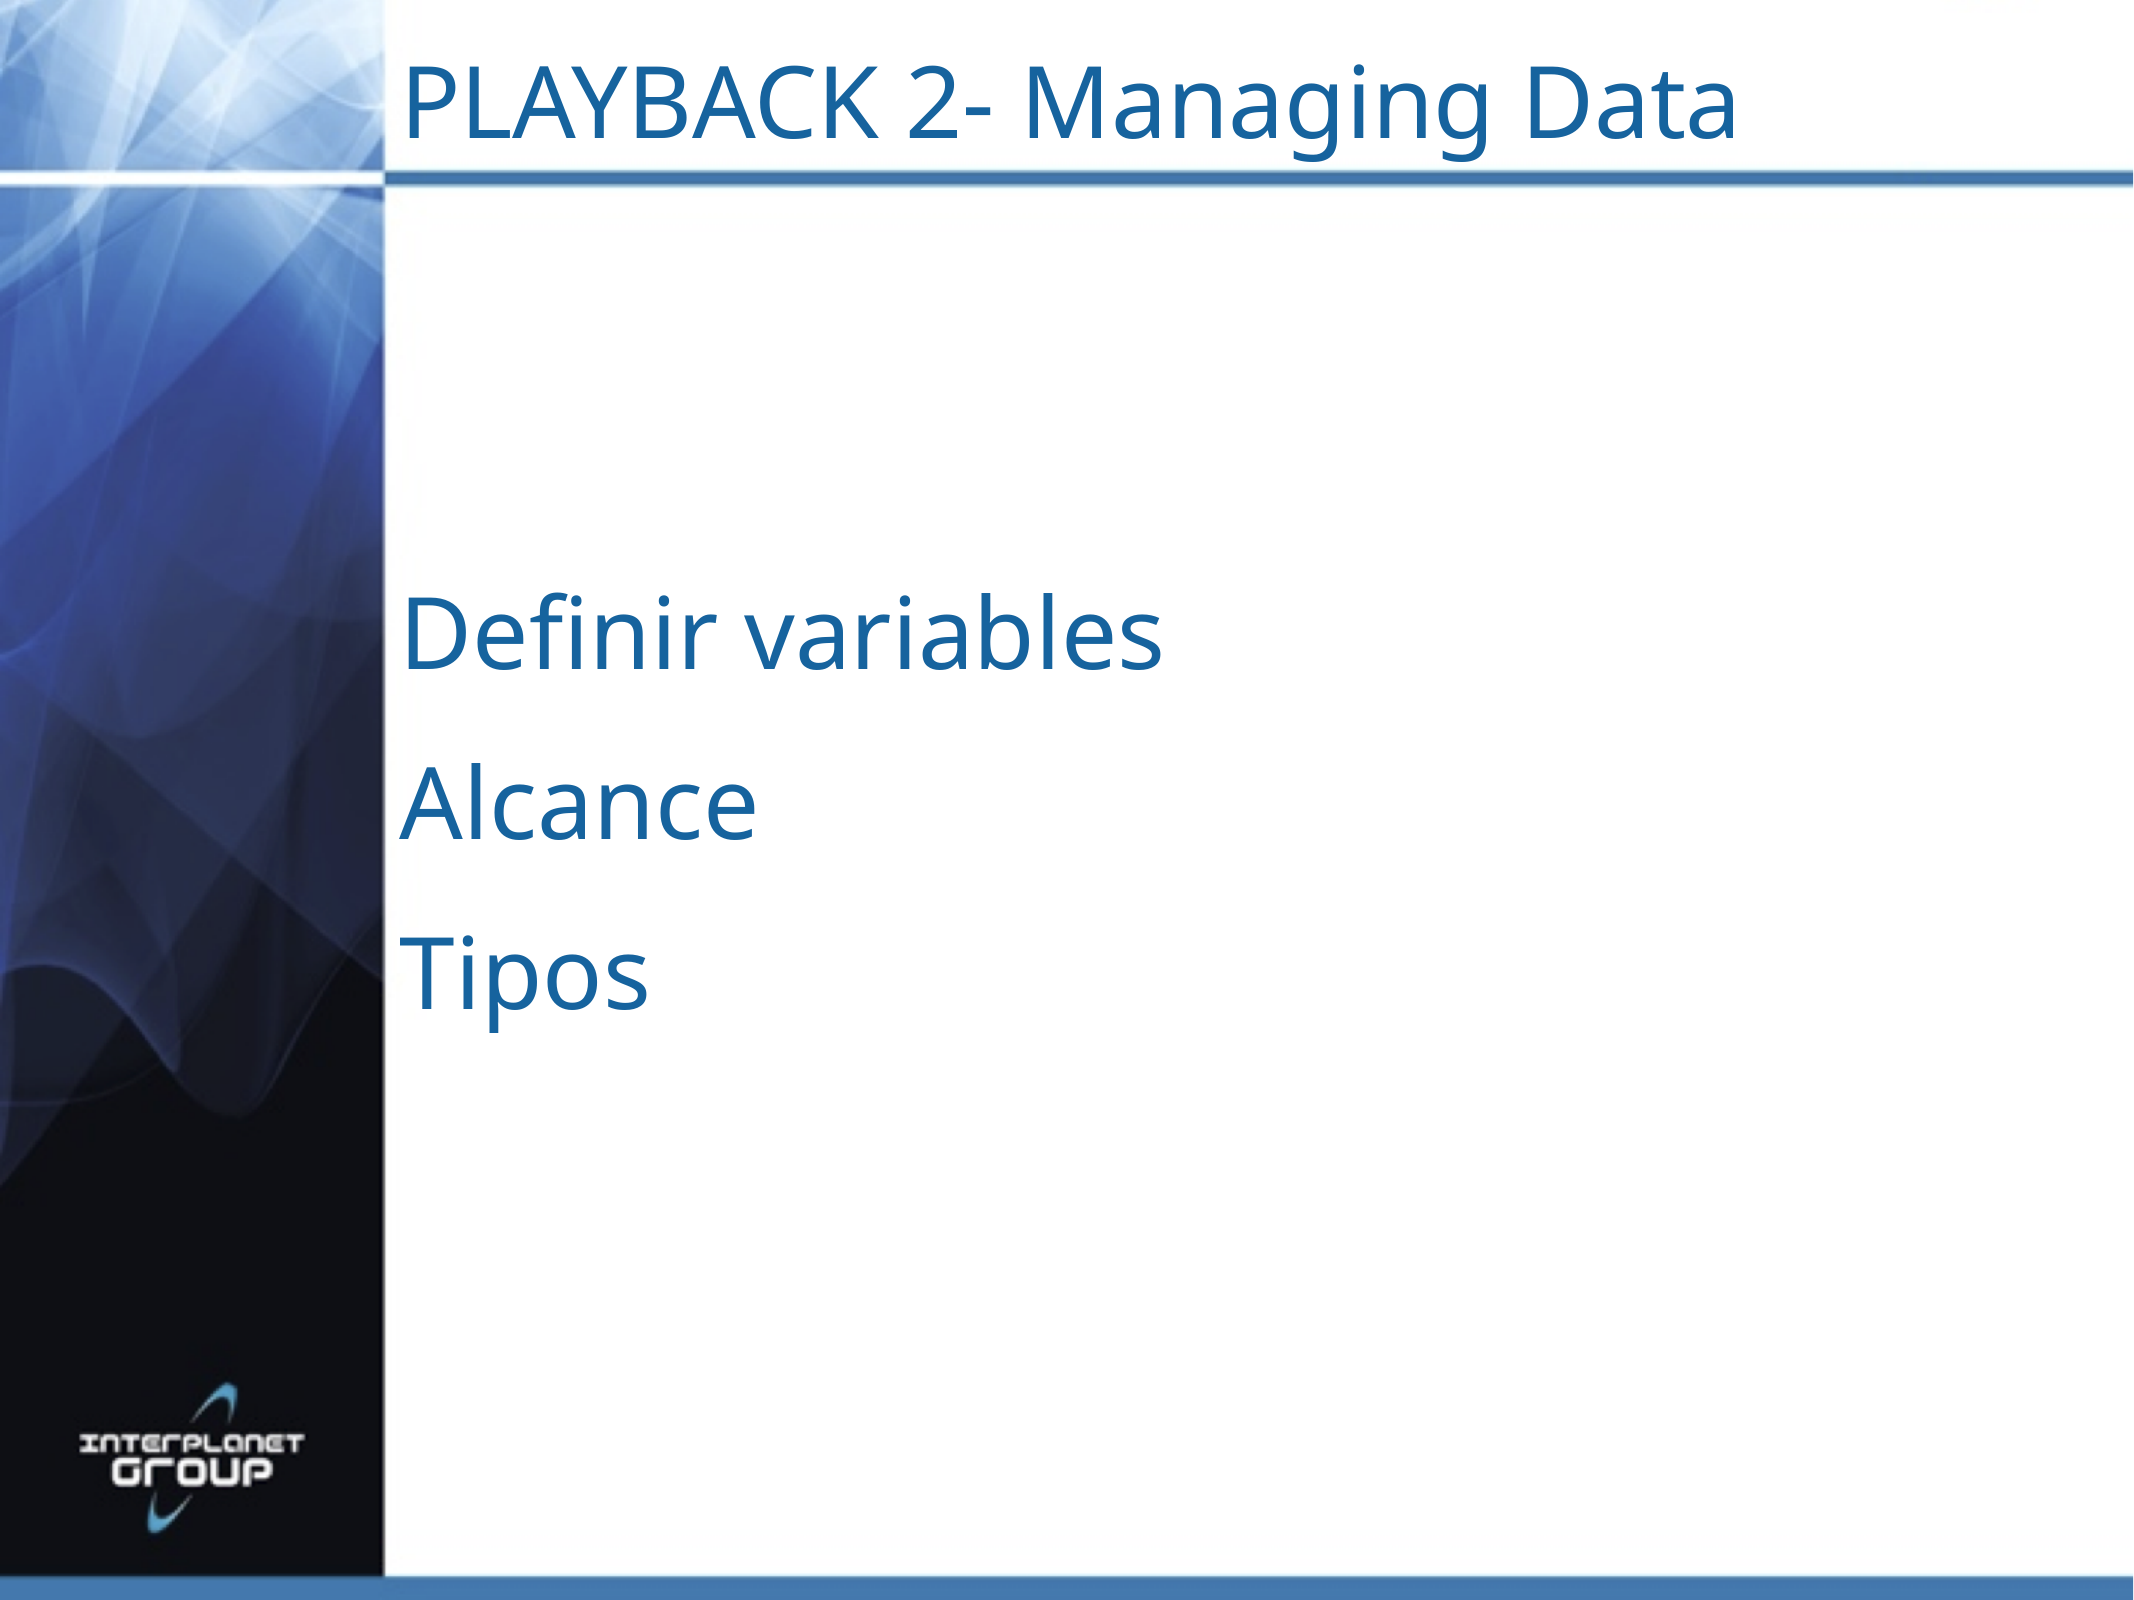

PLAYBACK 2- Managing Data
# Definir variables
Alcance
Tipos